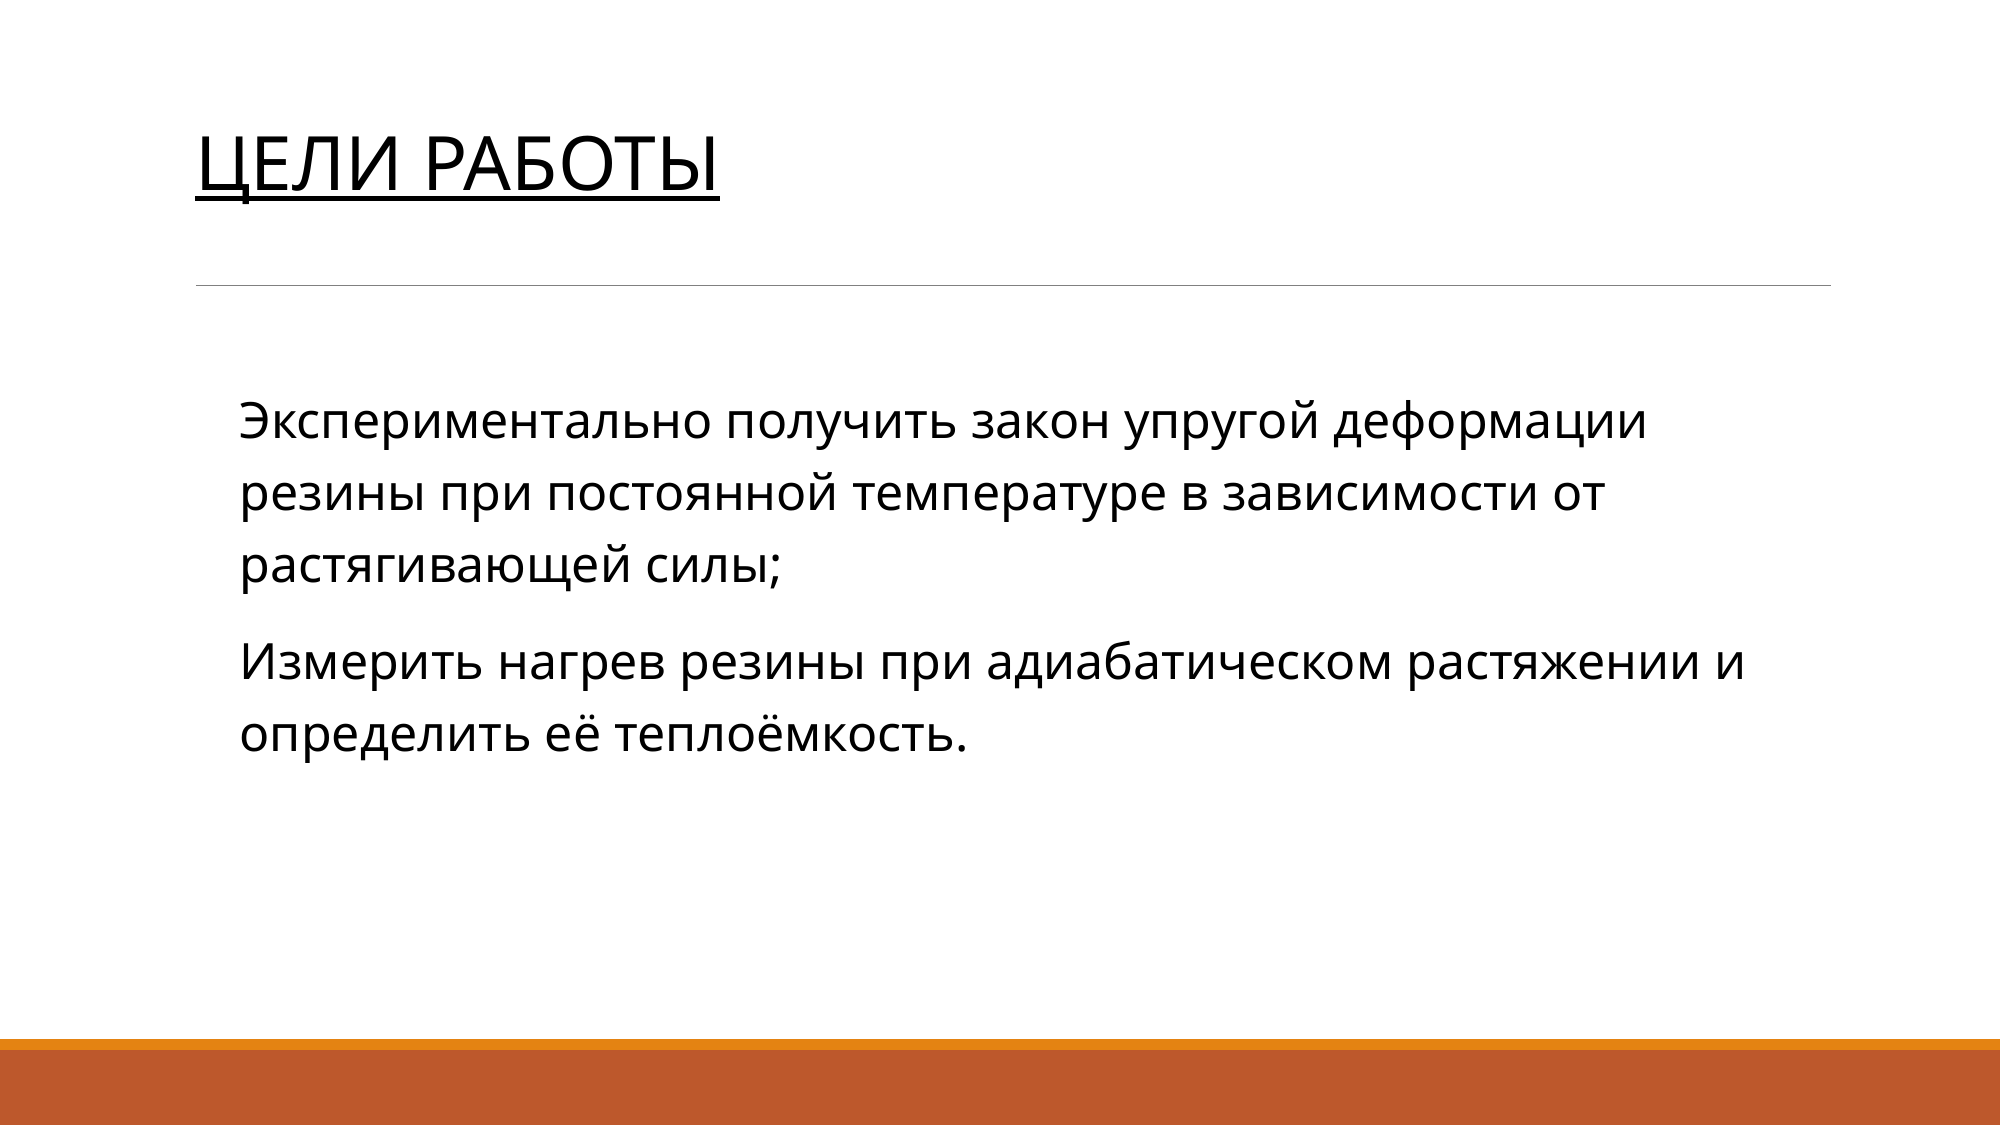

# Цели работы
Экспериментально получить закон упругой деформации резины при постоянной температуре в зависимости от растягивающей силы;
Измерить нагрев резины при адиабатическом растяжении и определить её теплоёмкость.